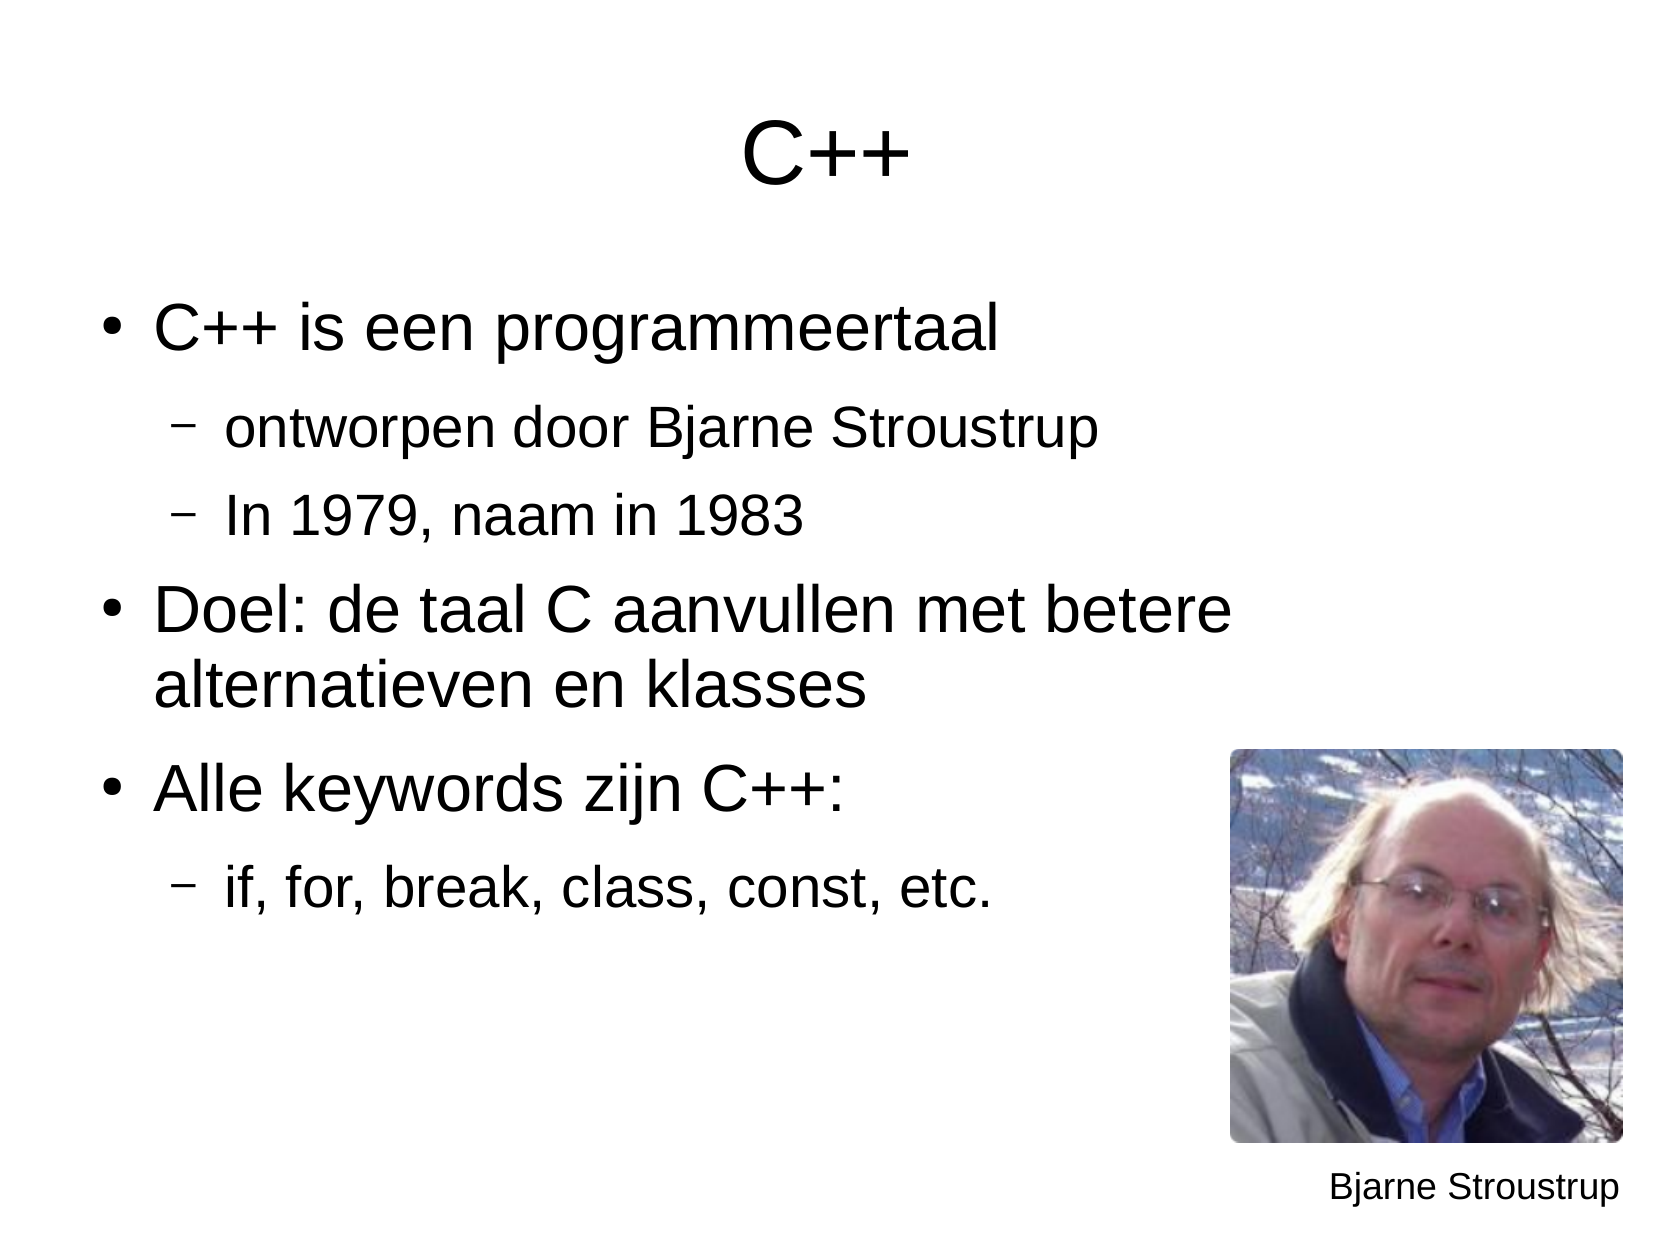

# C++
C++ is een programmeertaal
ontworpen door Bjarne Stroustrup
In 1979, naam in 1983
Doel: de taal C aanvullen met betere alternatieven en klasses
Alle keywords zijn C++:
if, for, break, class, const, etc.
Bjarne Stroustrup